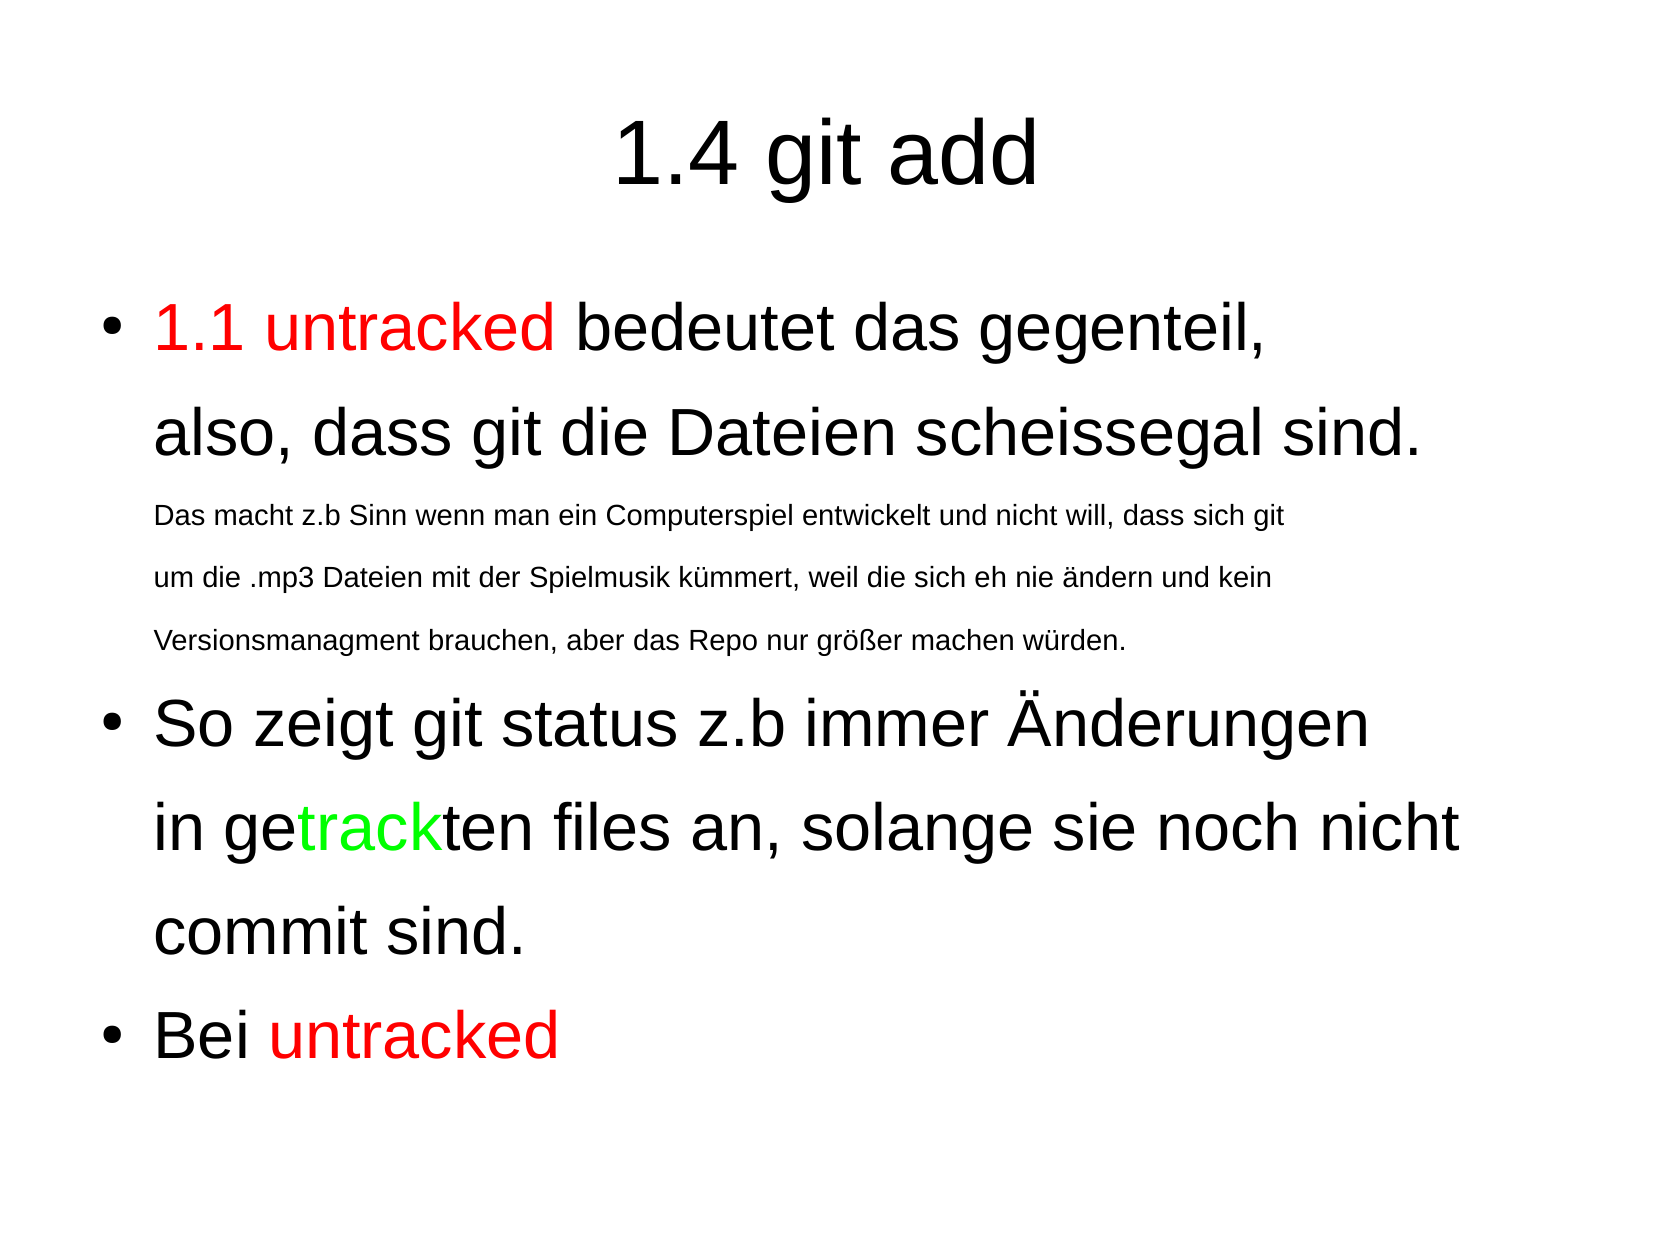

# 1.4 git add
1.1 untracked bedeutet das gegenteil,
also, dass git die Dateien scheissegal sind.
Das macht z.b Sinn wenn man ein Computerspiel entwickelt und nicht will, dass sich git
um die .mp3 Dateien mit der Spielmusik kümmert, weil die sich eh nie ändern und kein
Versionsmanagment brauchen, aber das Repo nur größer machen würden.
So zeigt git status z.b immer Änderungen
in getrackten files an, solange sie noch nicht
commit sind.
Bei untracked